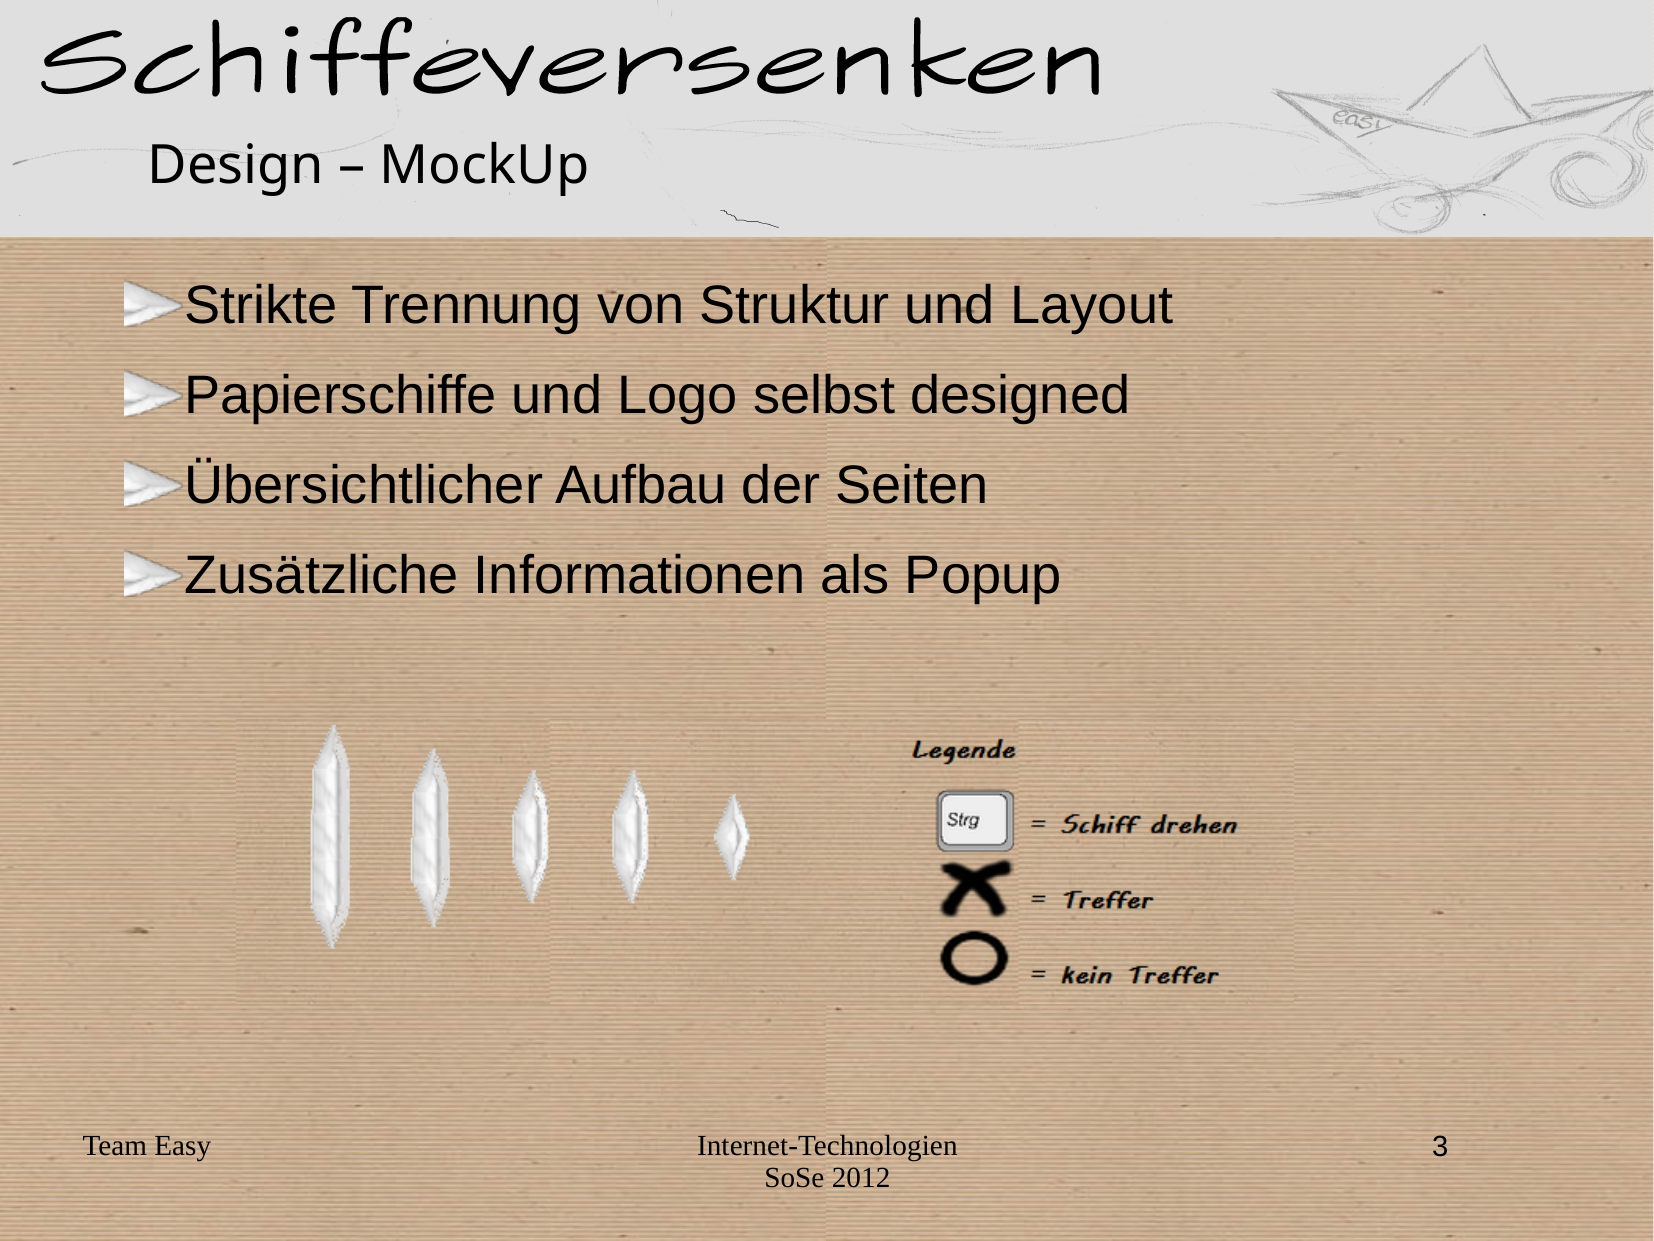

# Design – MockUp
Strikte Trennung von Struktur und Layout
Papierschiffe und Logo selbst designed
Übersichtlicher Aufbau der Seiten
Zusätzliche Informationen als Popup